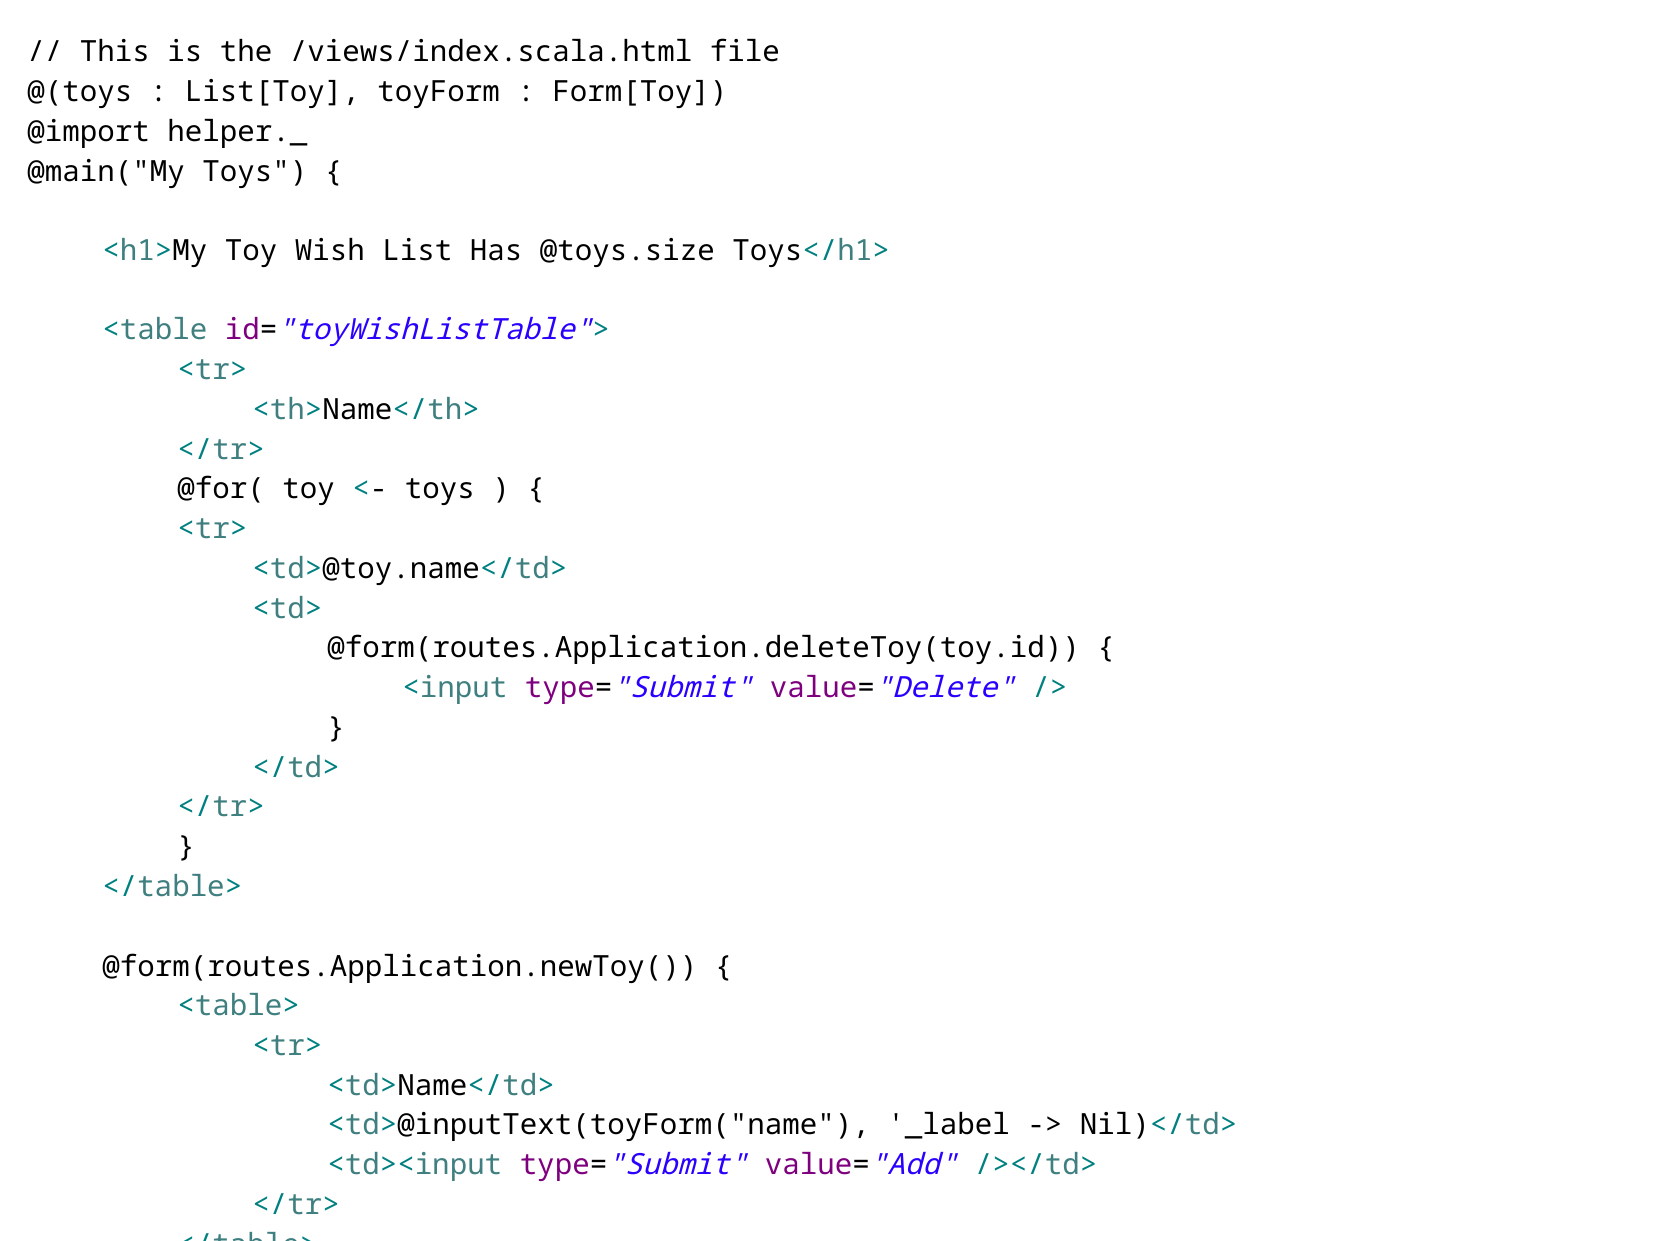

// This is the /views/index.scala.html file
@(toys : List[Toy], toyForm : Form[Toy])
@import helper._
@main("My Toys") {
	<h1>My Toy Wish List Has @toys.size Toys</h1>
	<table id="toyWishListTable">
		<tr>
			<th>Name</th>
		</tr>
		@for( toy <- toys ) {
		<tr>
			<td>@toy.name</td>
			<td>
				@form(routes.Application.deleteToy(toy.id)) {
					<input type="Submit" value="Delete" />
				}
			</td>
		</tr>
		}
	</table>
	@form(routes.Application.newToy()) {
		<table>
			<tr>
				<td>Name</td>
				<td>@inputText(toyForm("name"), '_label -> Nil)</td>
				<td><input type="Submit" value="Add" /></td>
			</tr>
		</table>
	}
}
#